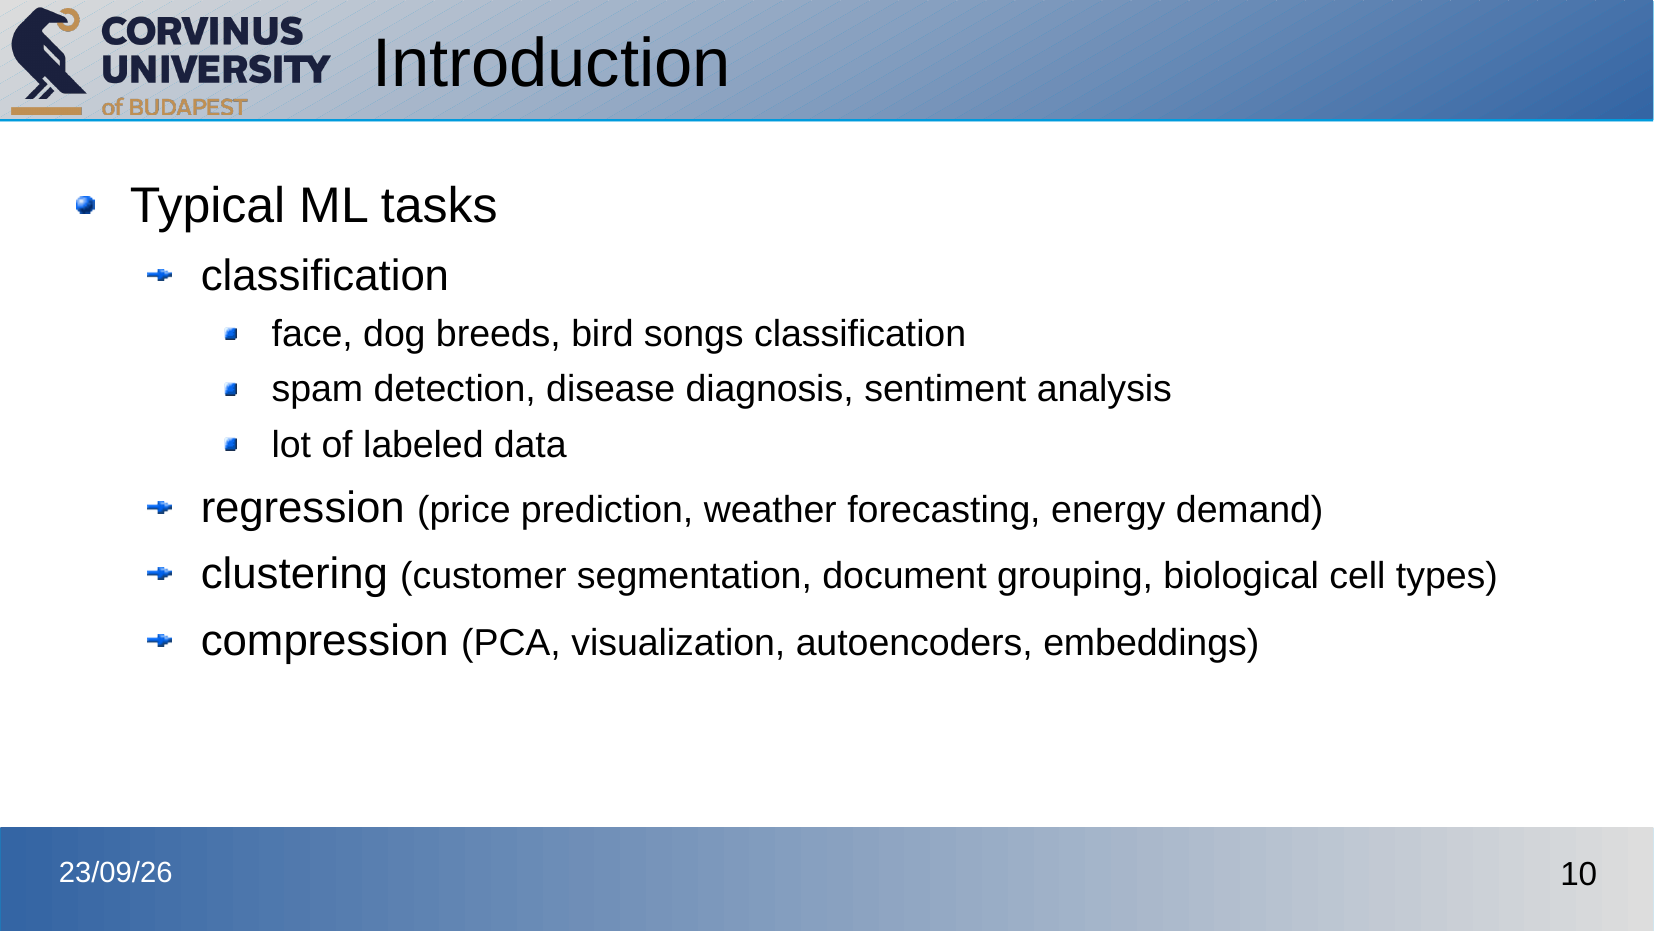

# Introduction
Typical ML tasks
classification
face, dog breeds, bird songs classification
spam detection, disease diagnosis, sentiment analysis
lot of labeled data
regression (price prediction, weather forecasting, energy demand)
clustering (customer segmentation, document grouping, biological cell types)
compression (PCA, visualization, autoencoders, embeddings)